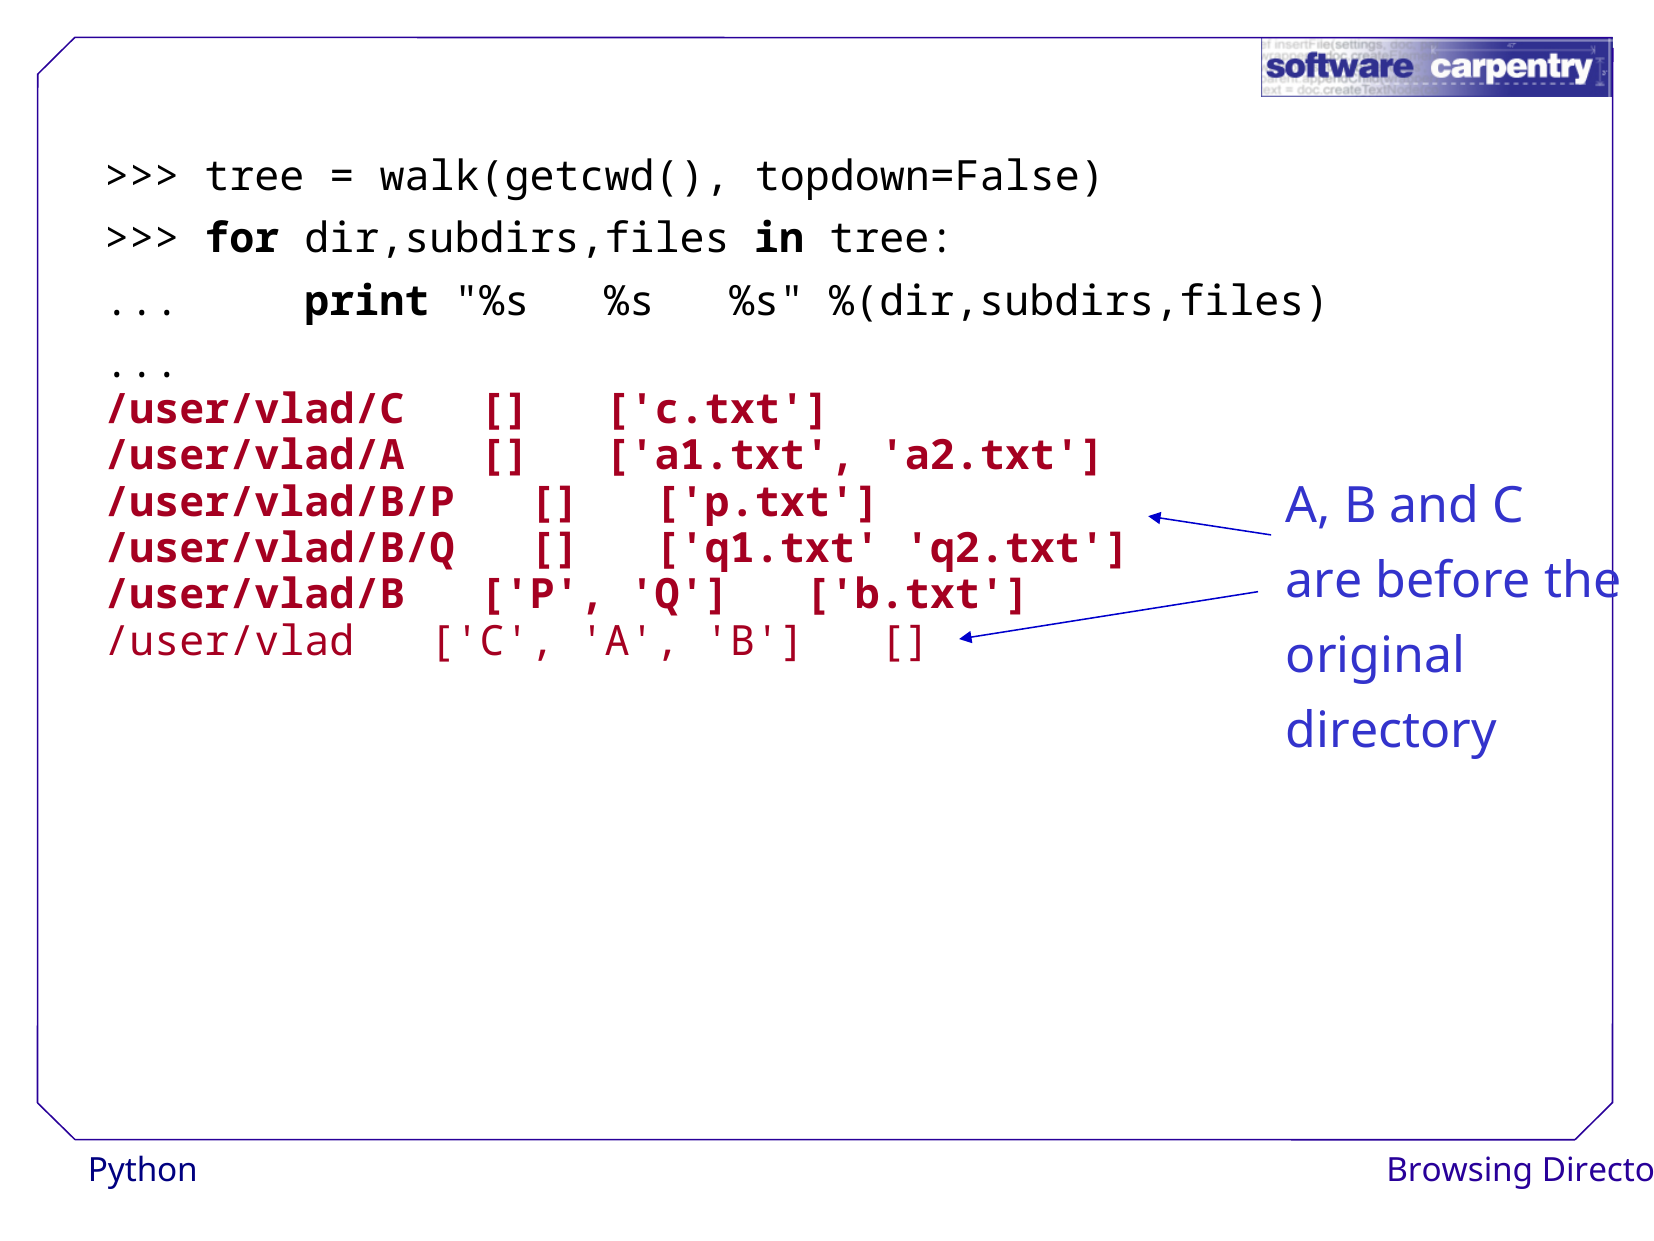

>>> tree = walk(getcwd(), topdown=False)
>>> for dir,subdirs,files in tree:
... print "%s %s %s" %(dir,subdirs,files)
...
/user/vlad/C [] ['c.txt']
/user/vlad/A [] ['a1.txt', 'a2.txt']
/user/vlad/B/P [] ['p.txt']
/user/vlad/B/Q [] ['q1.txt' 'q2.txt']
/user/vlad/B ['P', 'Q'] ['b.txt']
/user/vlad ['C', 'A', 'B'] []
A, B and C
are before the
original
directory